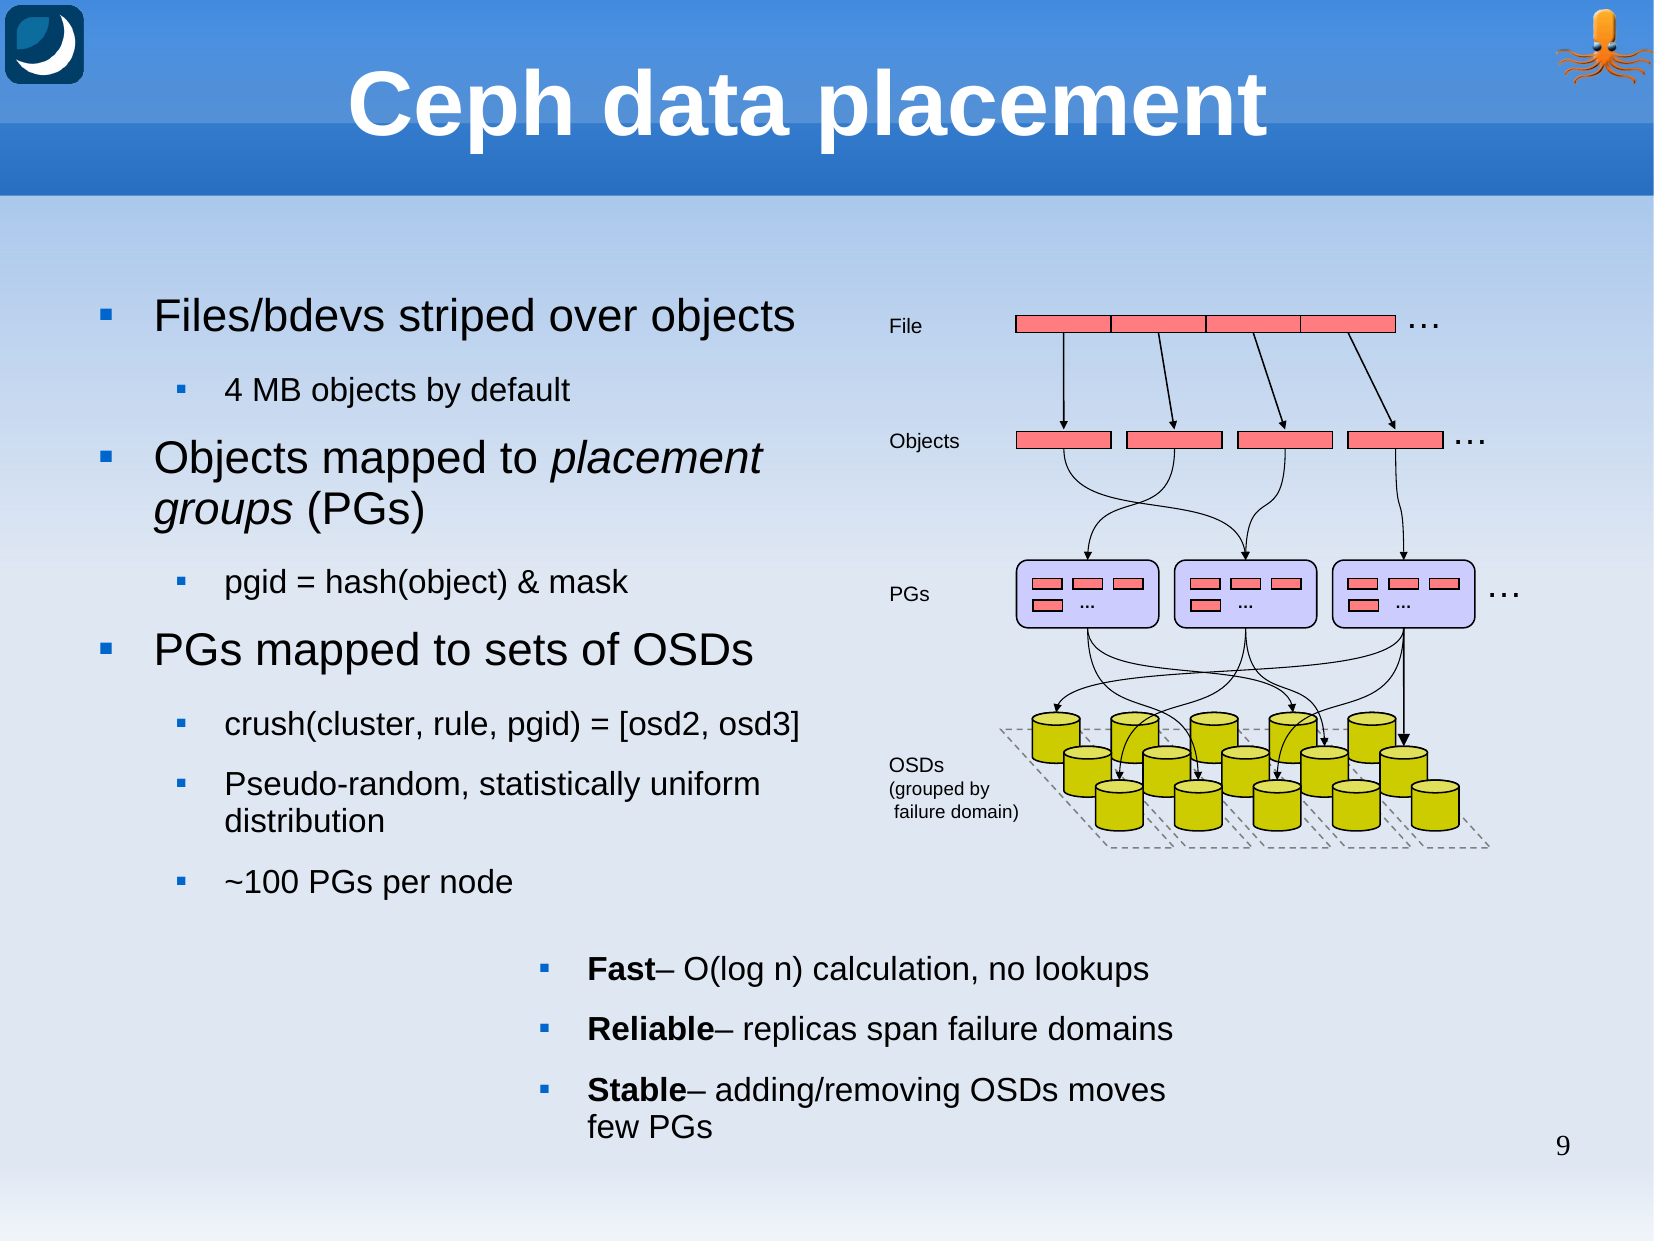

# Ceph data placement
…
Files/bdevs striped over objects
4 MB objects by default
Objects mapped to placement groups (PGs)
pgid = hash(object) & mask
PGs mapped to sets of OSDs
crush(cluster, rule, pgid) = [osd2, osd3]
Pseudo-random, statistically uniform distribution
~100 PGs per node
File
…
Objects
…
PGs
…
…
…
OSDs
(grouped by
 failure domain)
Fast– O(log n) calculation, no lookups
Reliable– replicas span failure domains
Stable– adding/removing OSDs moves few PGs
9